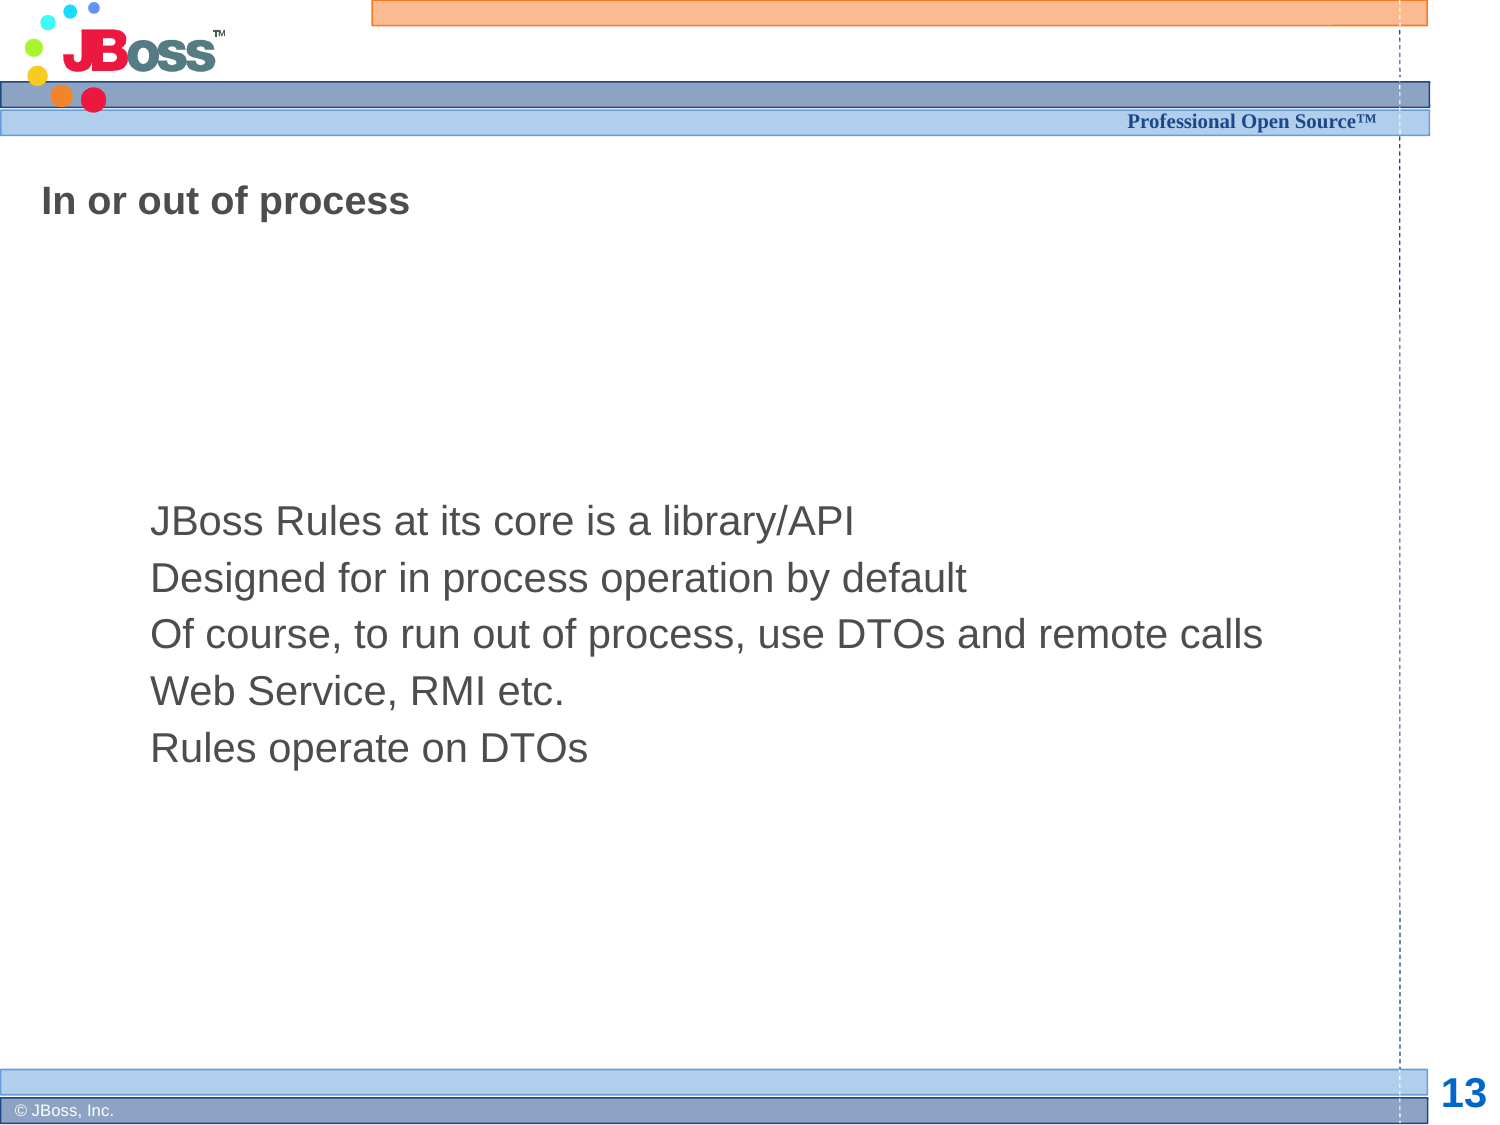

# In or out of process
JBoss Rules at its core is a library/API
Designed for in process operation by default
Of course, to run out of process, use DTOs and remote calls
Web Service, RMI etc.
Rules operate on DTOs